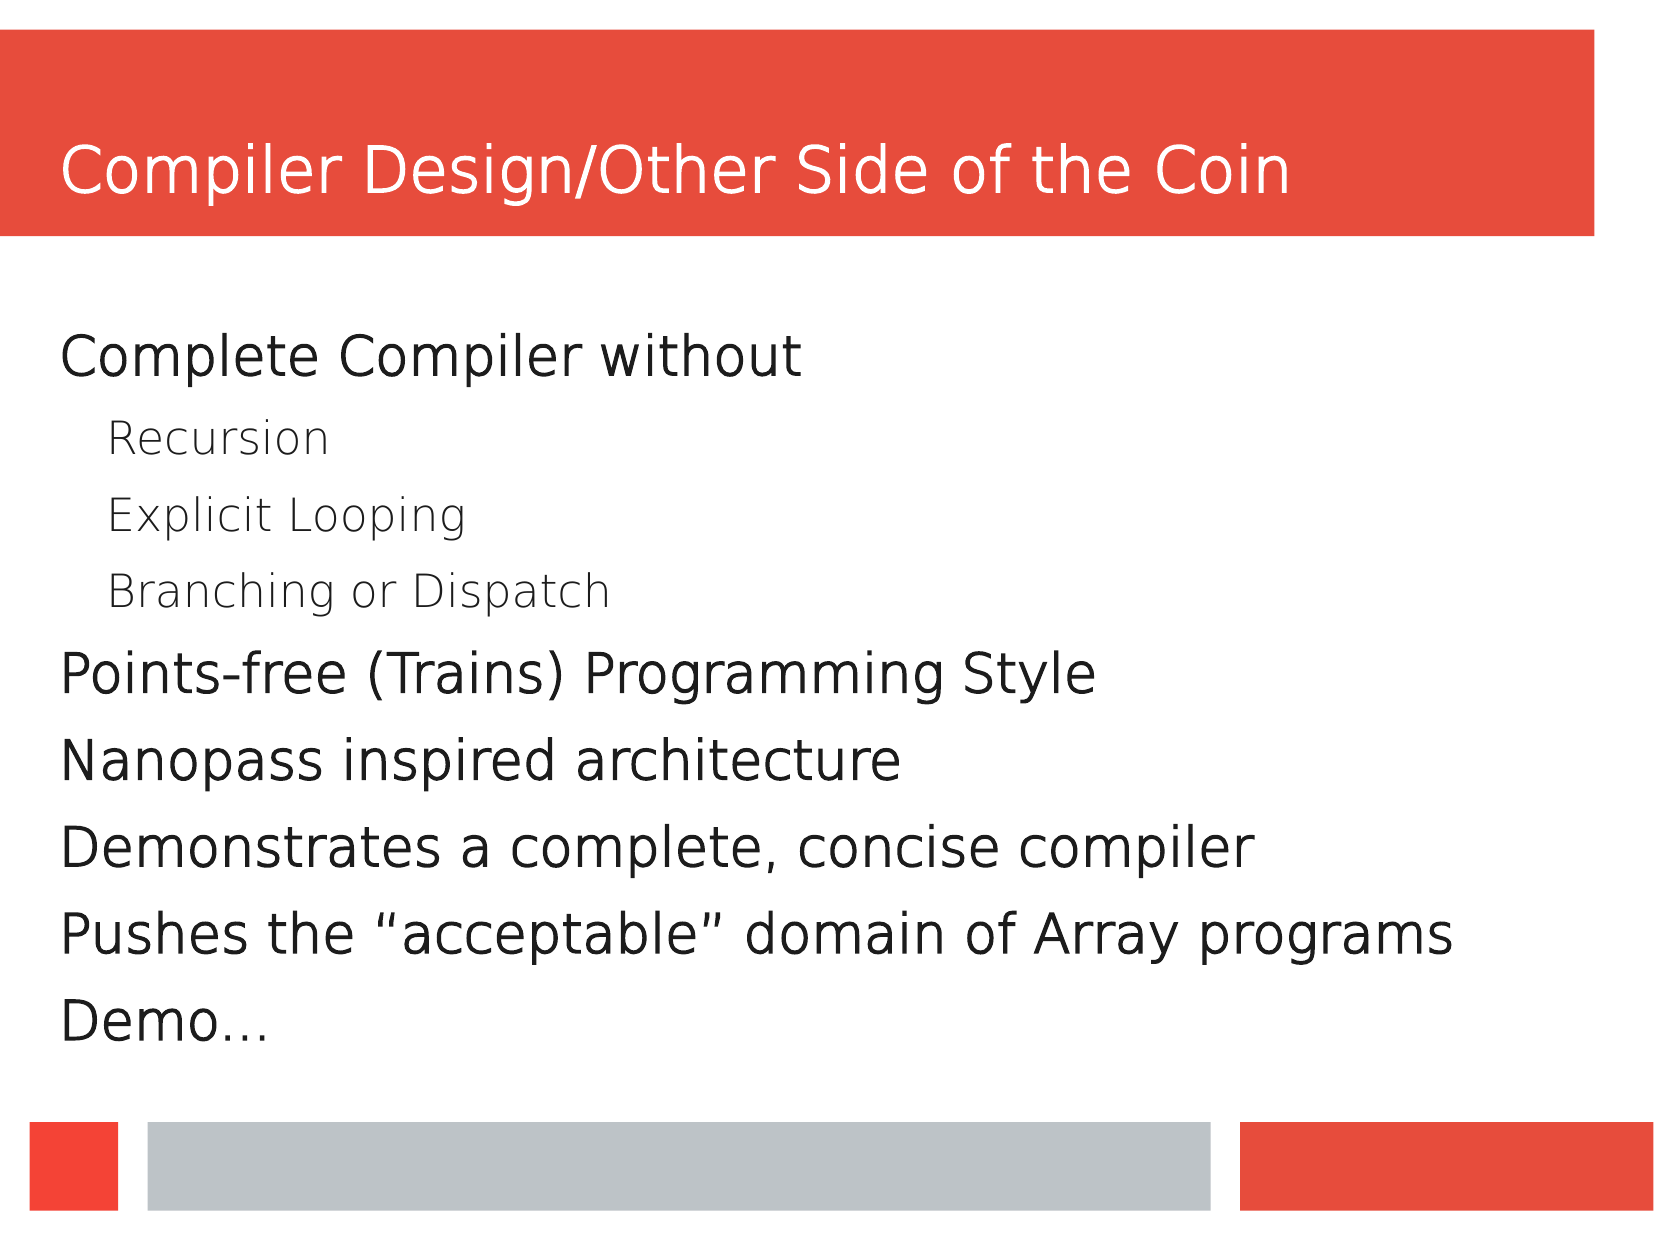

# Compiler Design/Other Side of the Coin
Complete Compiler without
Recursion
Explicit Looping
Branching or Dispatch
Points-free (Trains) Programming Style
Nanopass inspired architecture
Demonstrates a complete, concise compiler
Pushes the “acceptable” domain of Array programs
Demo...